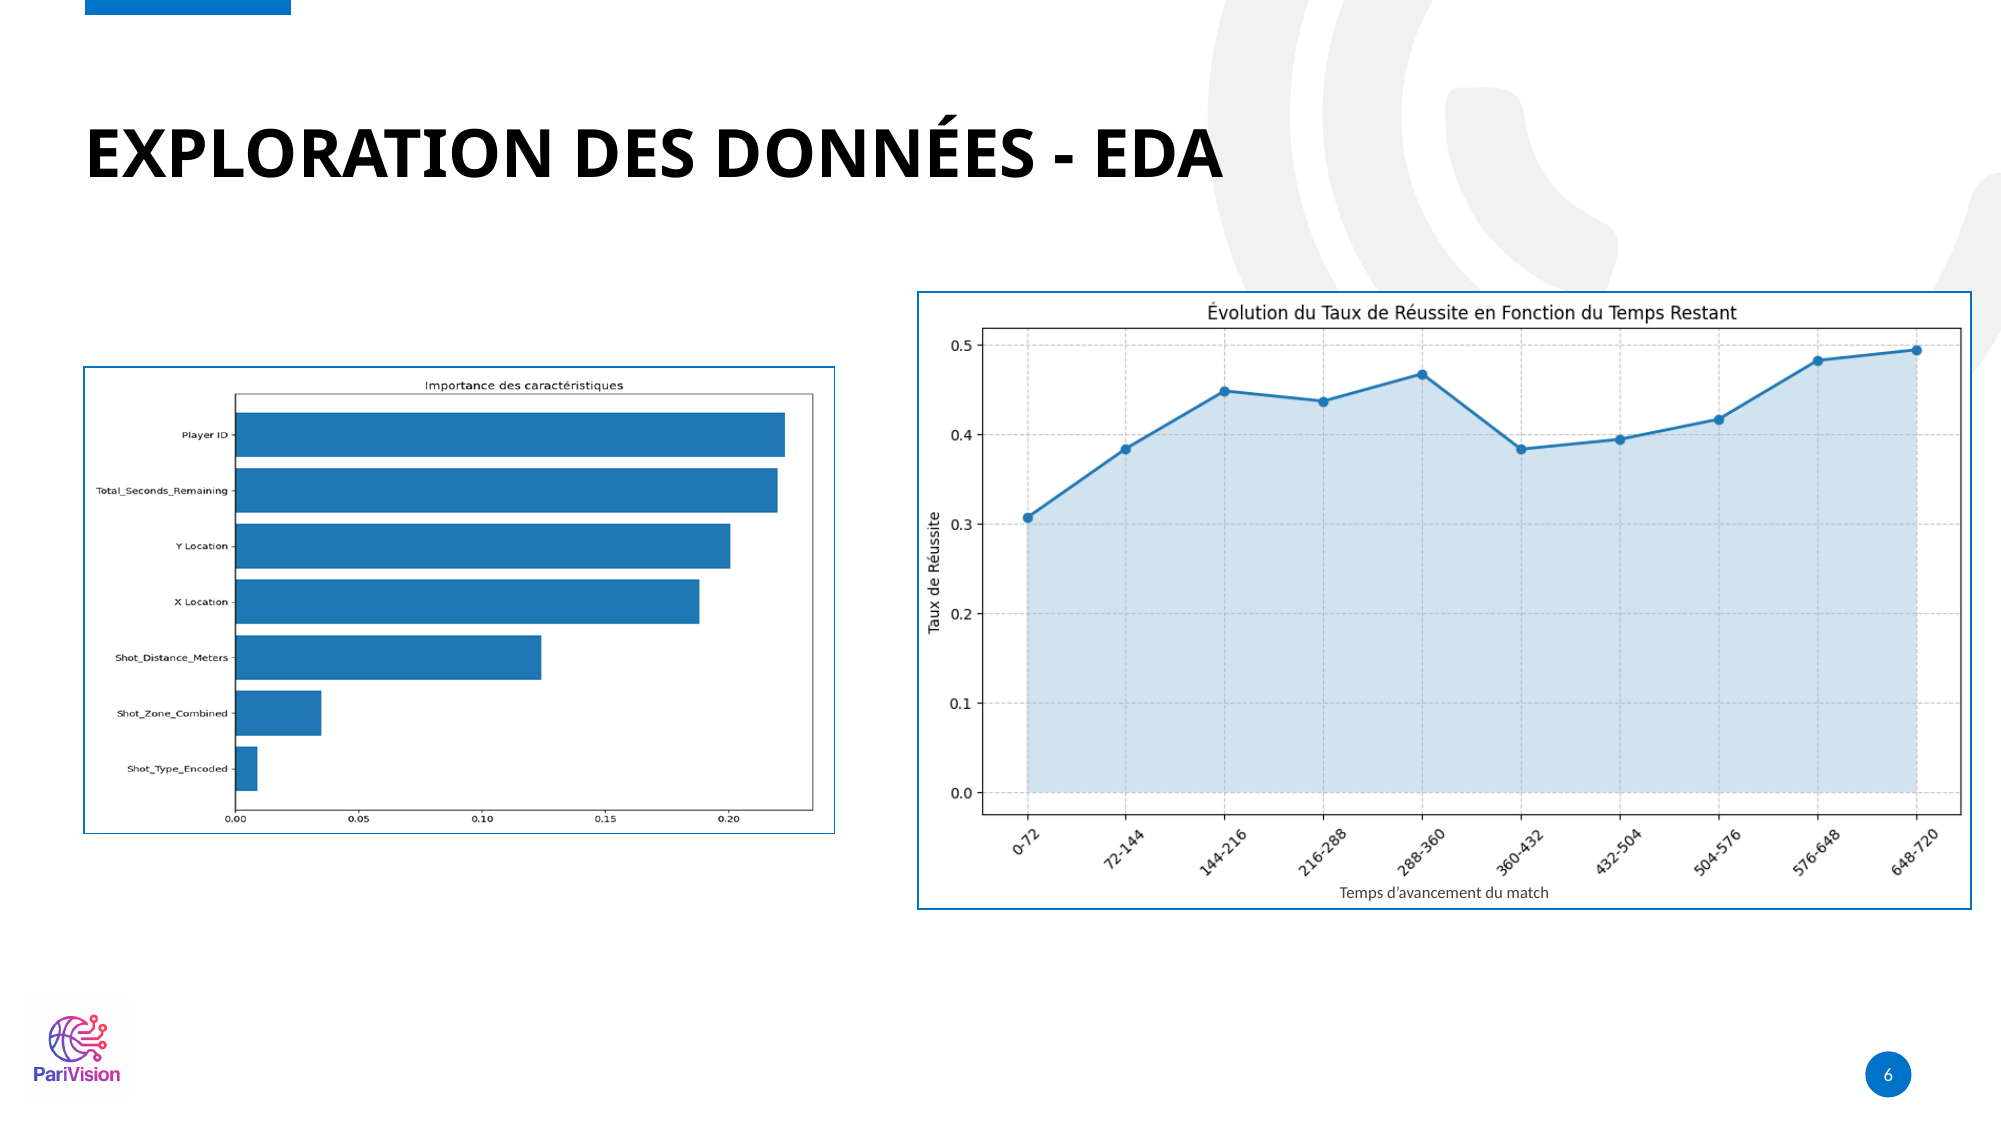

# Exploration des donnÉES - EDA
Temps d’avancement du match